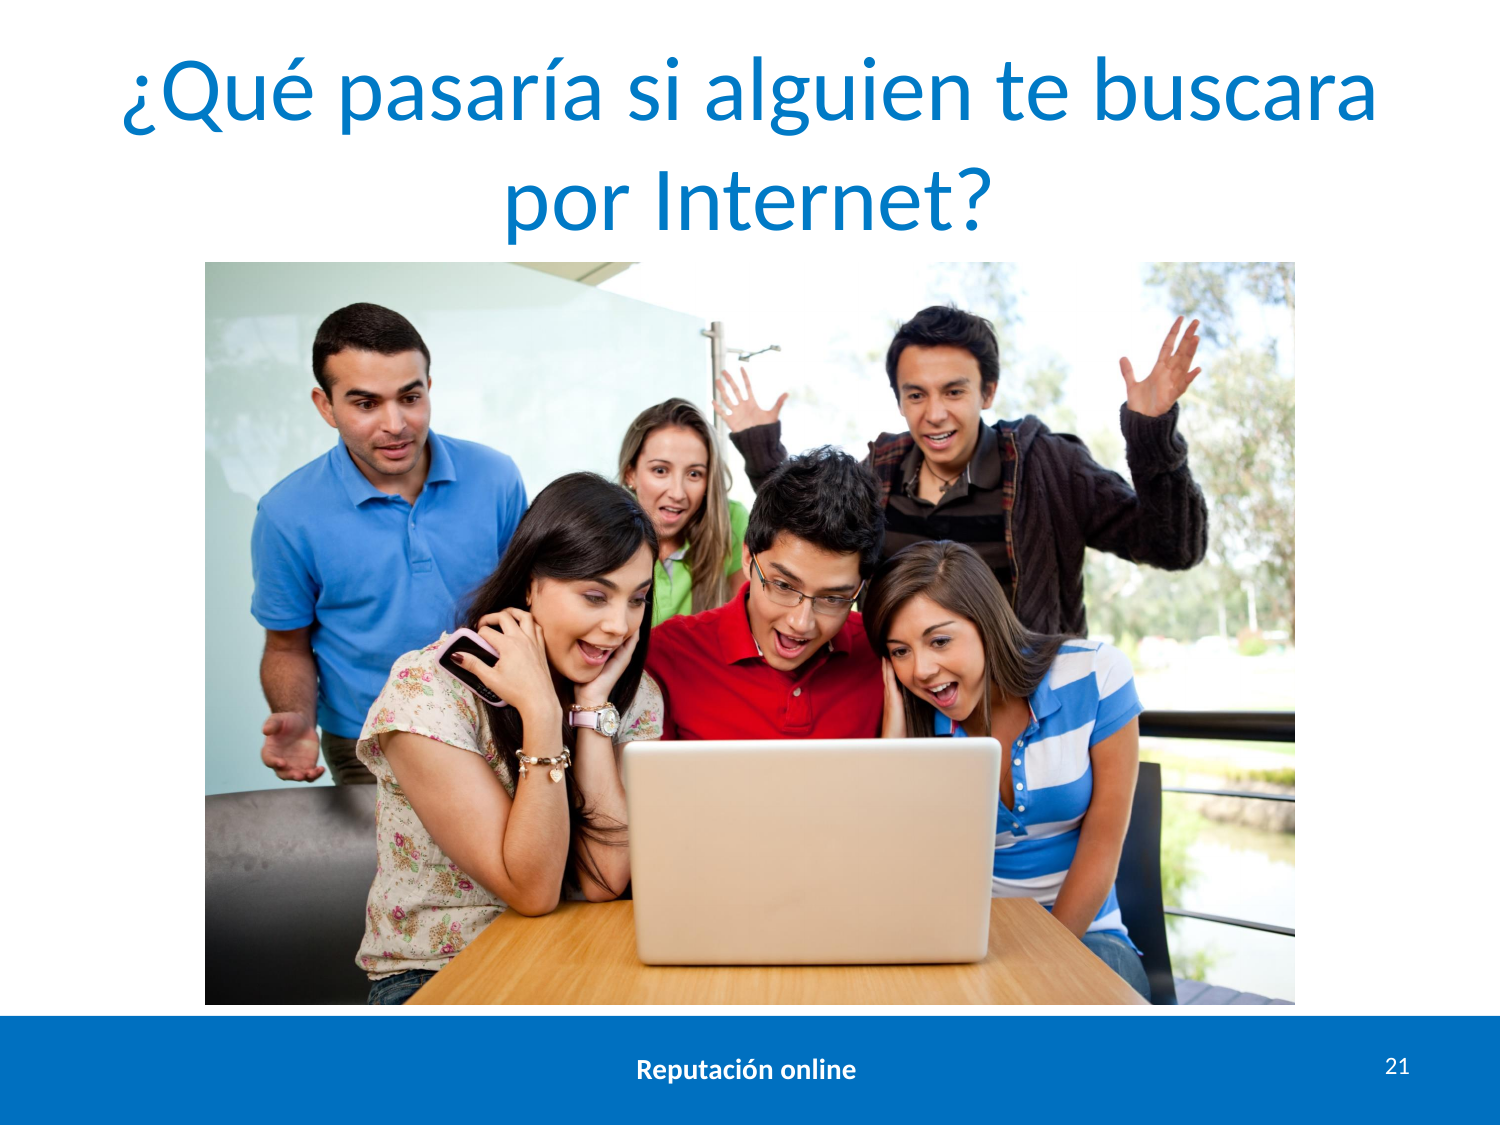

# ¿Qué pasaría si alguien te buscara por Internet?
Reputación online